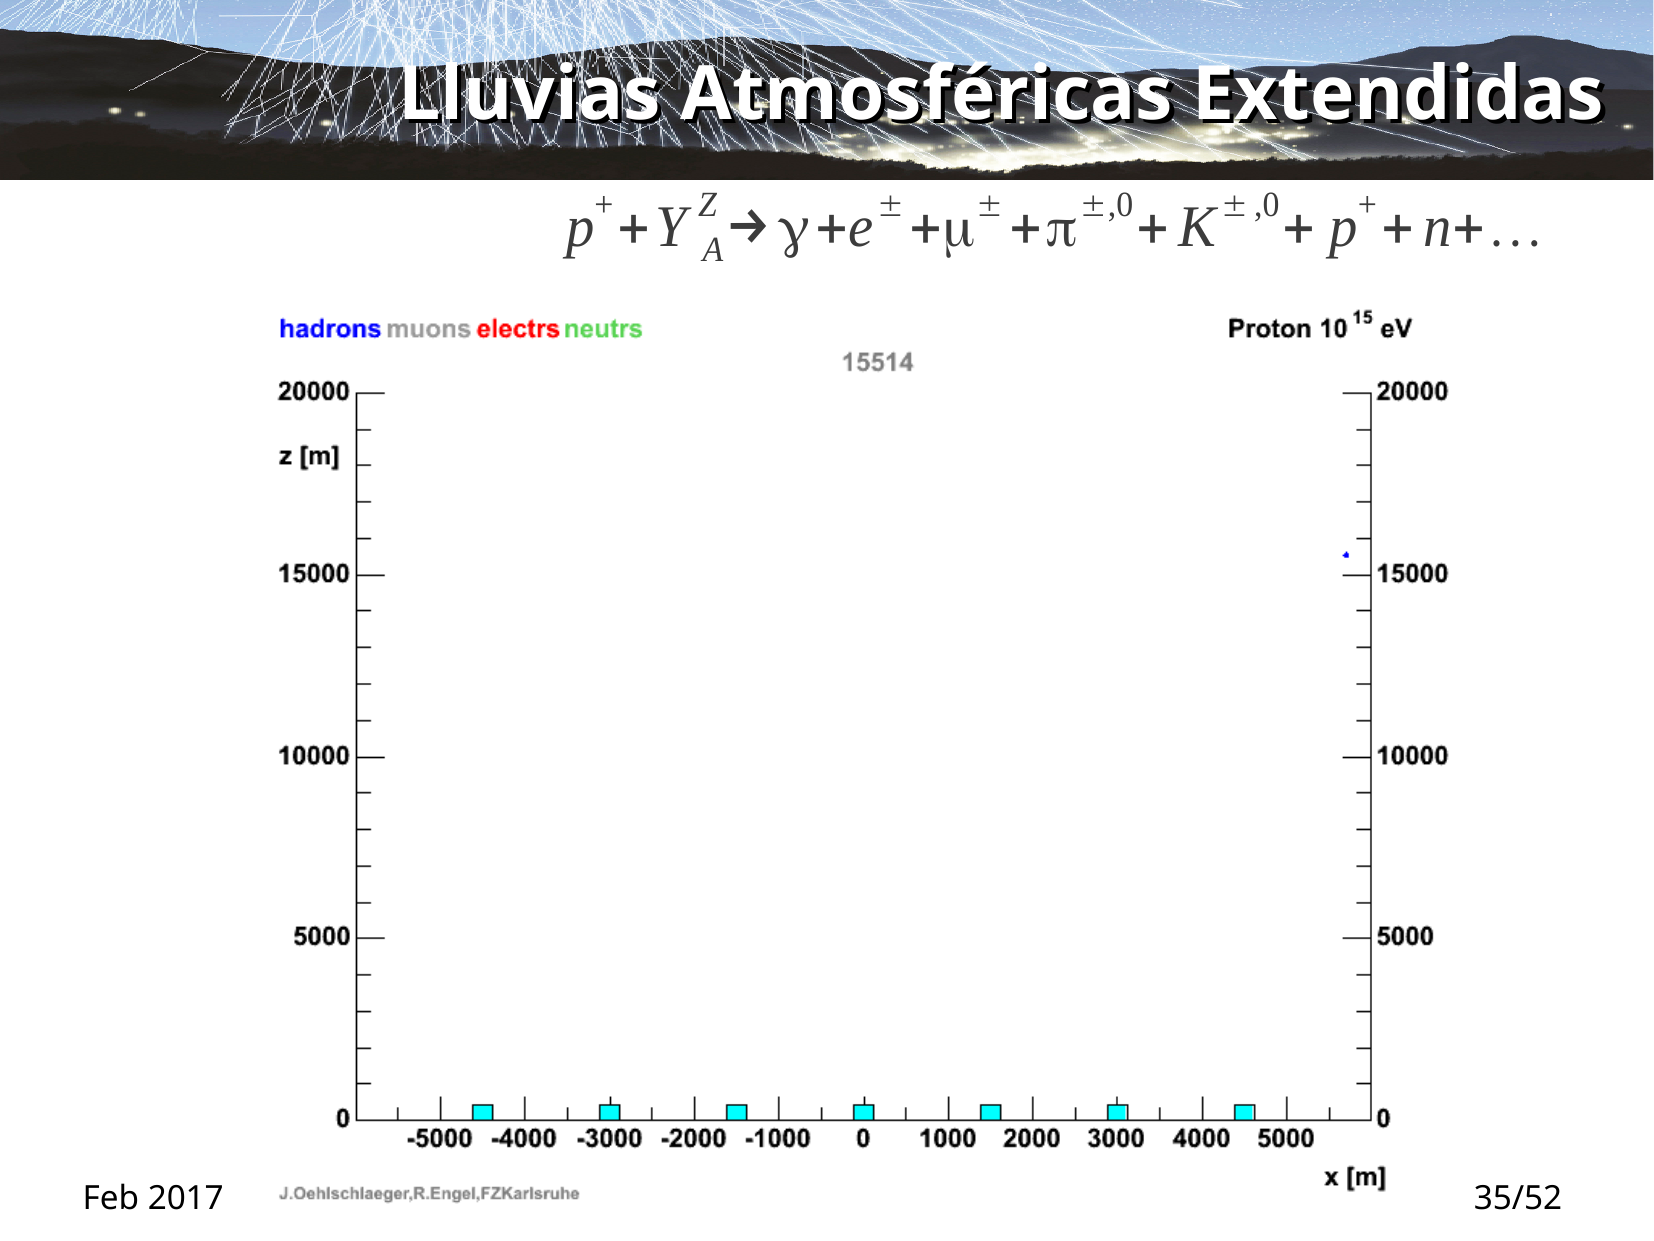

# Lluvias Atmosféricas Extendidas
Feb 2017
Asorey - Chile - U02
35